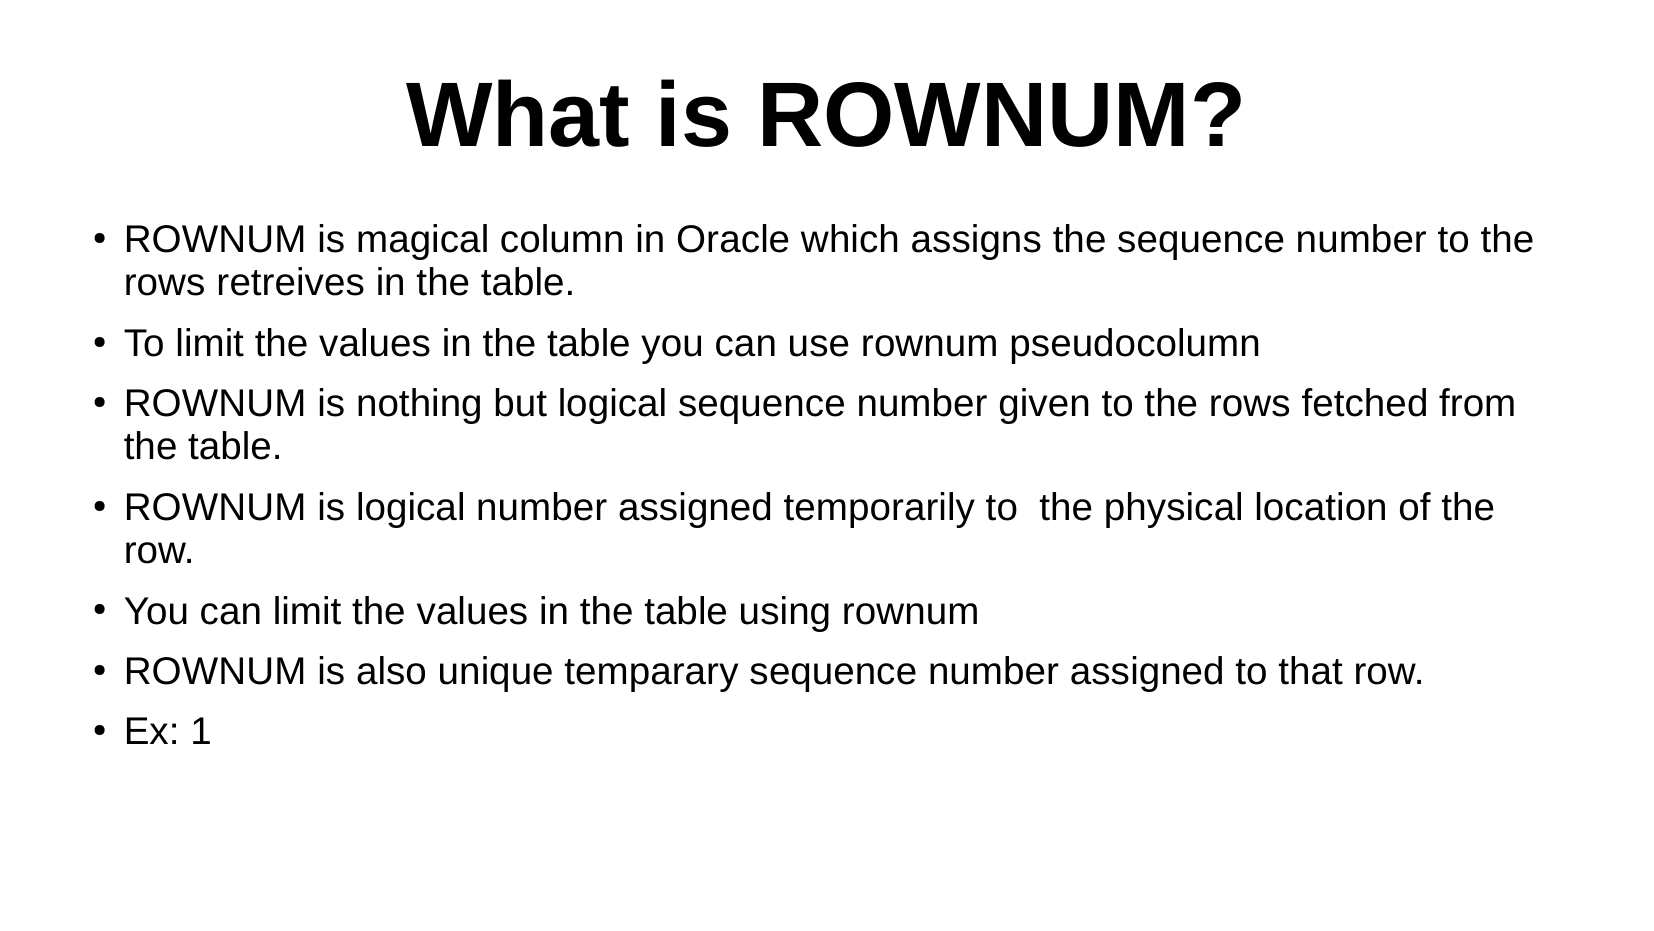

# What is ROWNUM?
ROWNUM is magical column in Oracle which assigns the sequence number to the rows retreives in the table.
To limit the values in the table you can use rownum pseudocolumn
ROWNUM is nothing but logical sequence number given to the rows fetched from the table.
ROWNUM is logical number assigned temporarily to the physical location of the row.
You can limit the values in the table using rownum
ROWNUM is also unique temparary sequence number assigned to that row.
Ex: 1